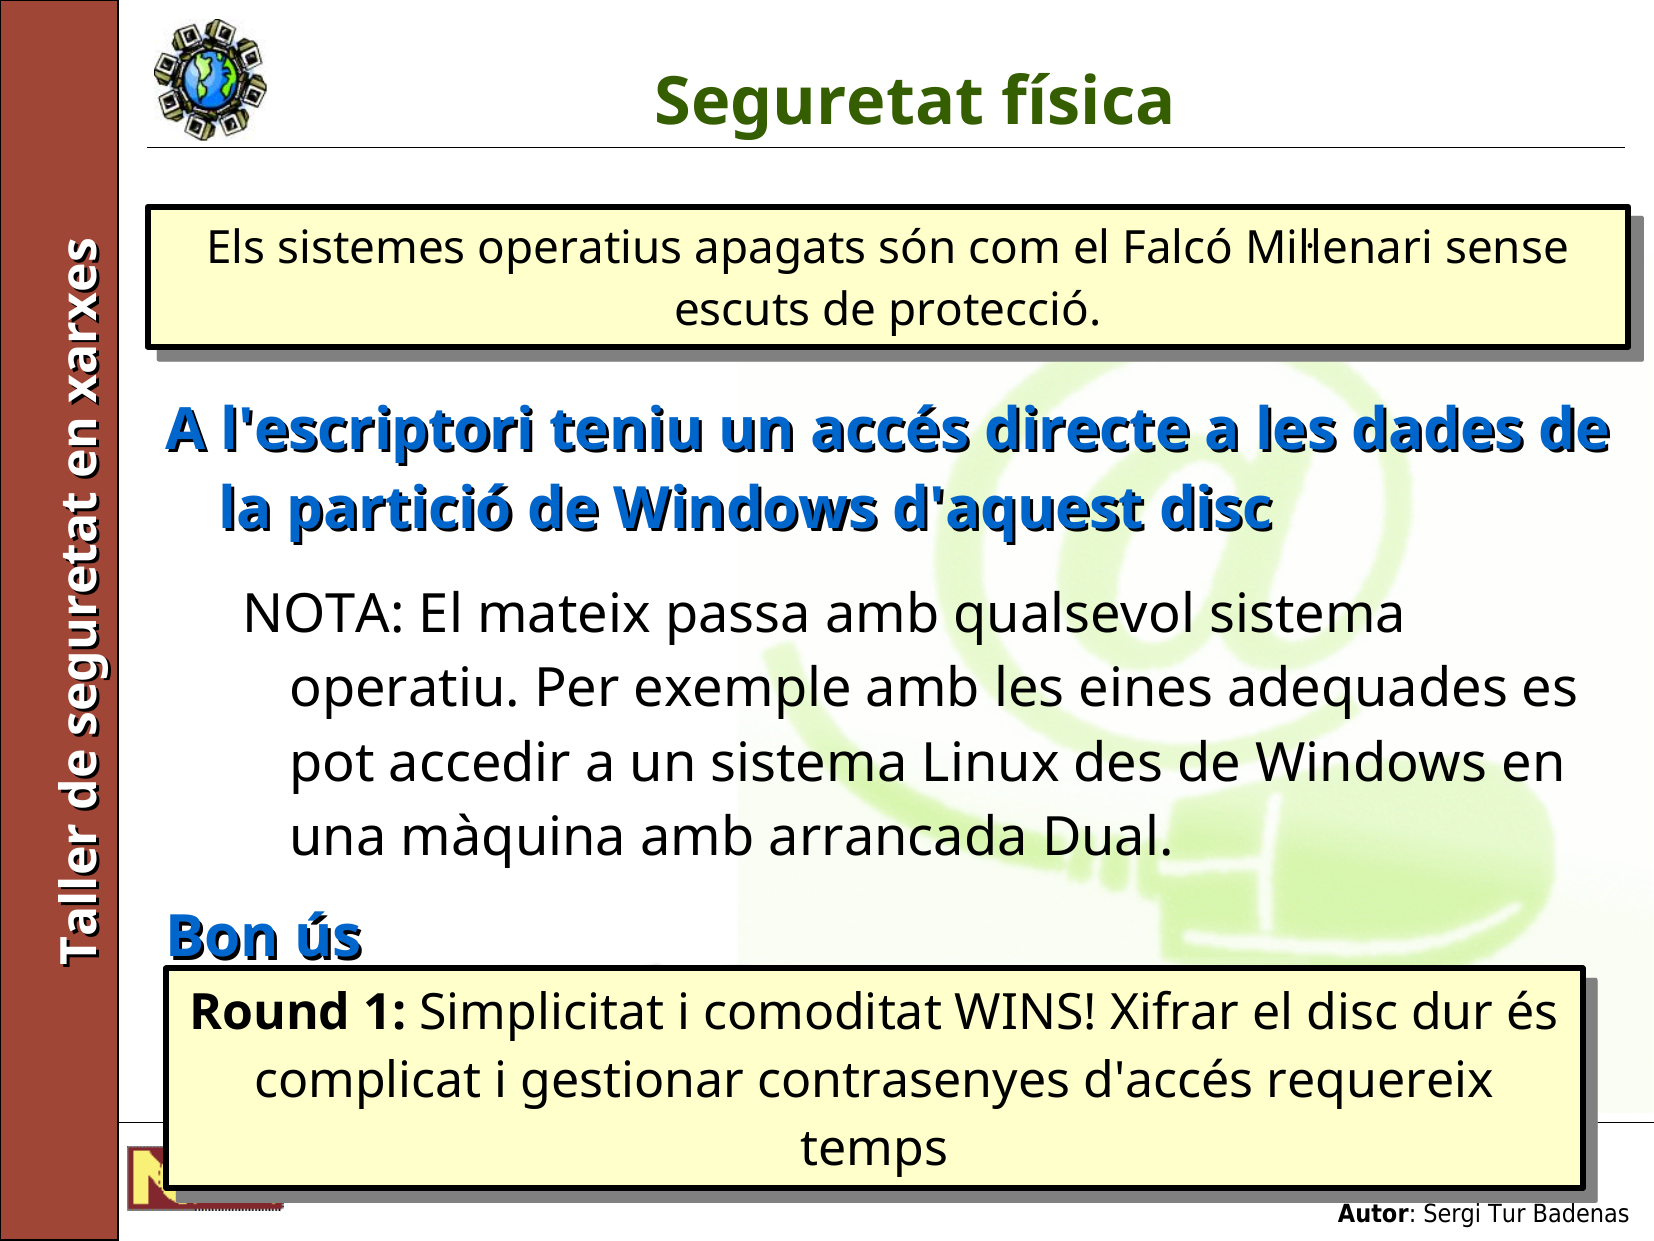

# Seguretat física
Els sistemes operatius apagats són com el Falcó Mil·lenari sense escuts de protecció.
A l'escriptori teniu un accés directe a les dades de la partició de Windows d'aquest disc
NOTA: El mateix passa amb qualsevol sistema operatiu. Per exemple amb les eines adequades es pot accedir a un sistema Linux des de Windows en una màquina amb arrancada Dual.
Bon ús
Recuperació de dades en caos d'emergència, reparacions, etc.
Round 1: Simplicitat i comoditat WINS! Xifrar el disc dur és complicat i gestionar contrasenyes d'accés requereix temps